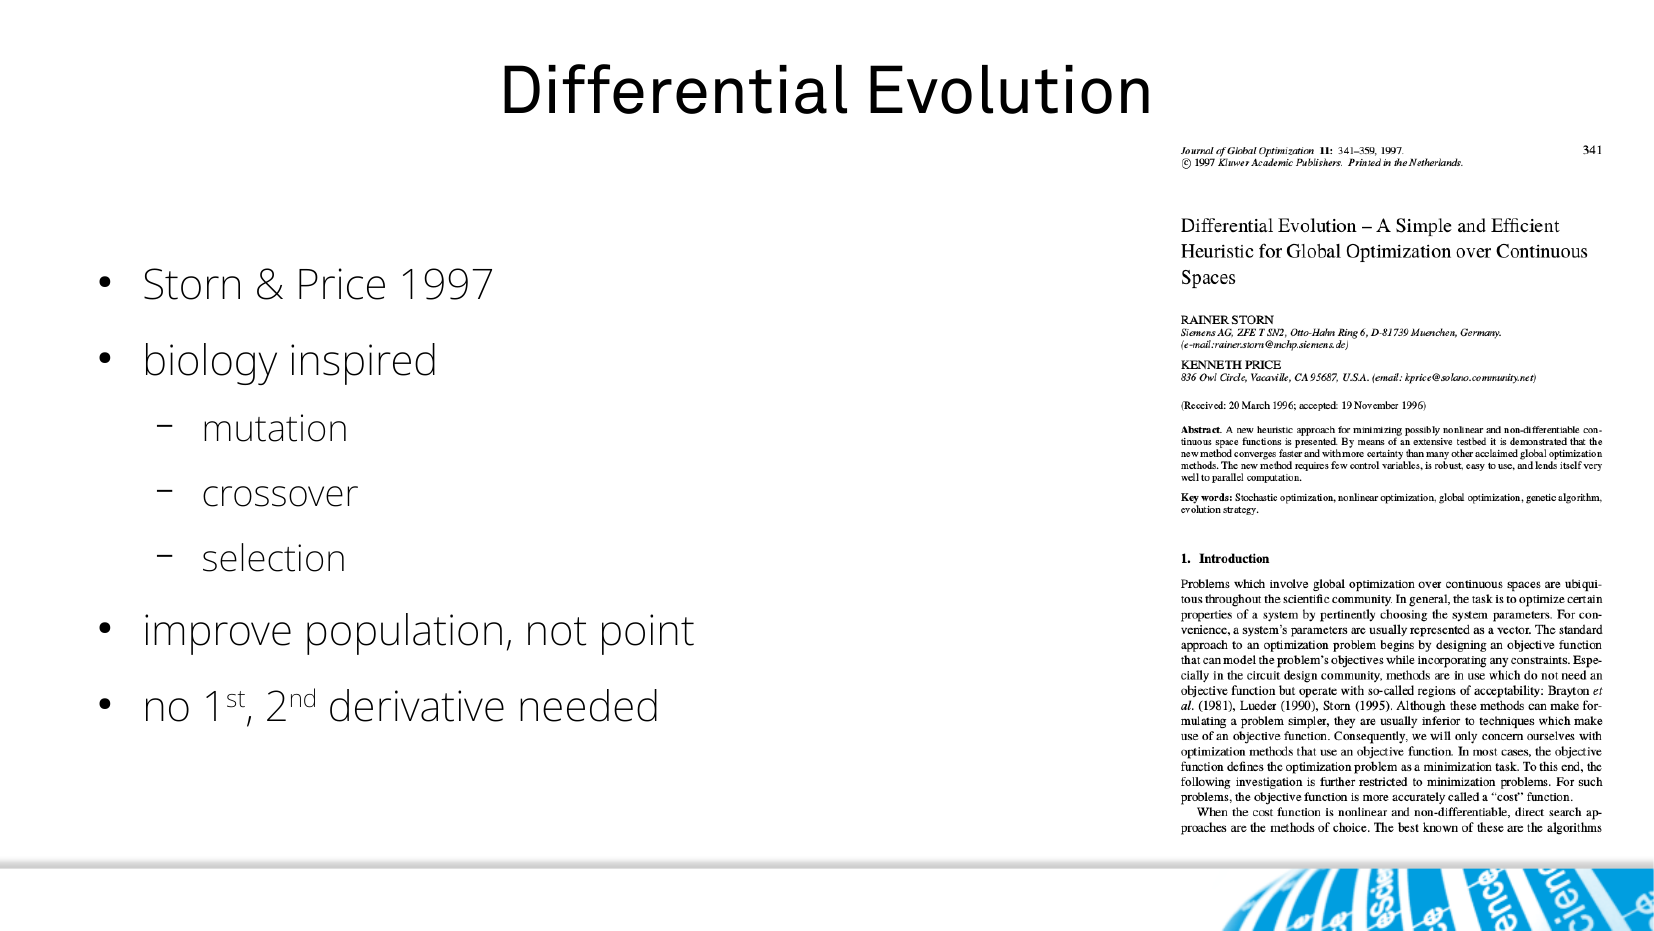

# Differential Evolution
Storn & Price 1997
biology inspired
mutation
crossover
selection
improve population, not point
no 1st, 2nd derivative needed